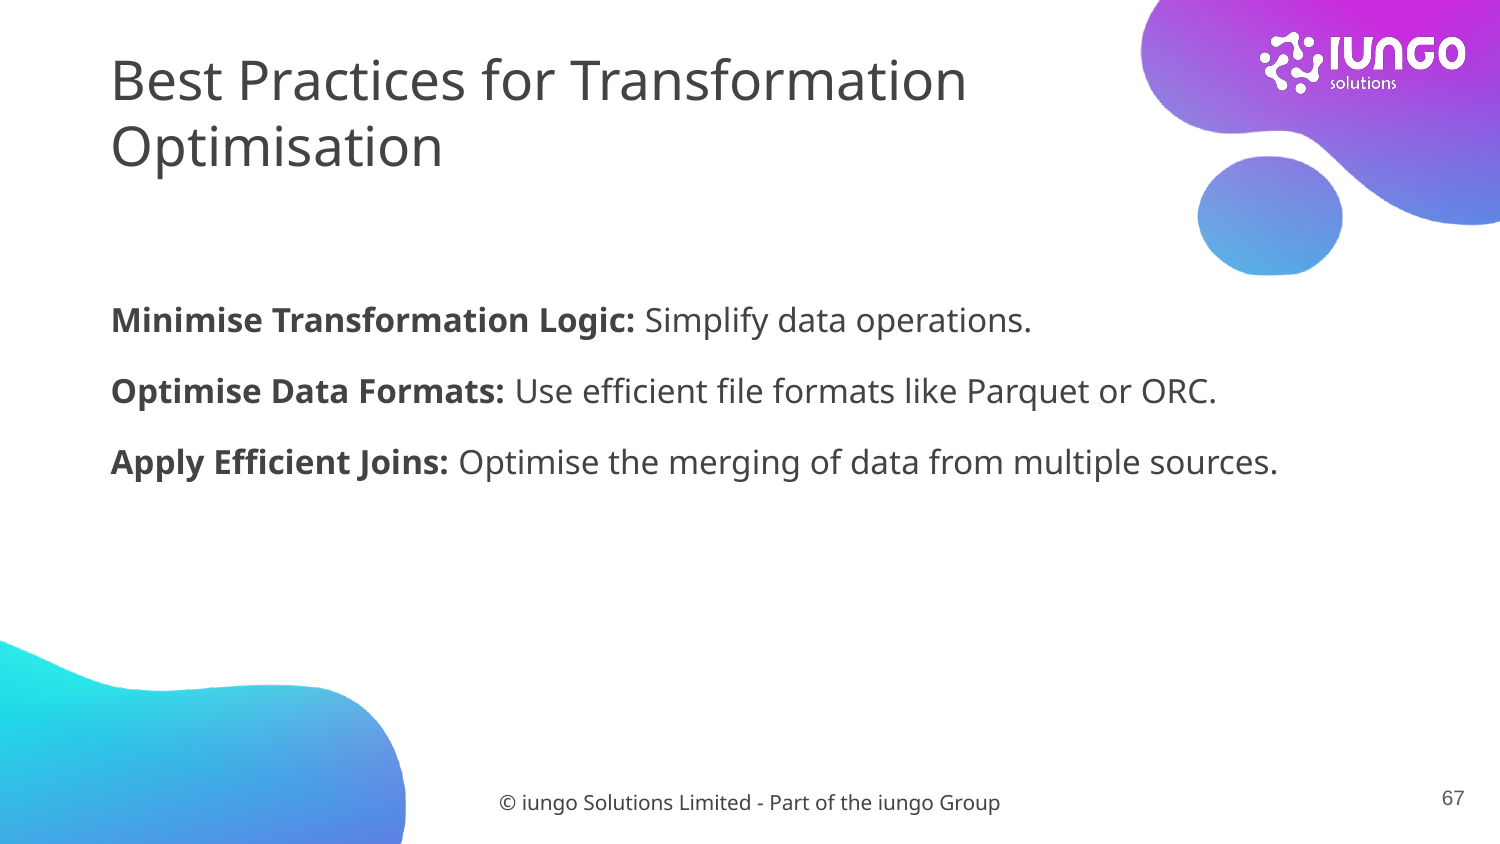

# Best Practices for Transformation Optimisation
Minimise Transformation Logic: Simplify data operations.
Optimise Data Formats: Use efficient file formats like Parquet or ORC.
Apply Efficient Joins: Optimise the merging of data from multiple sources.